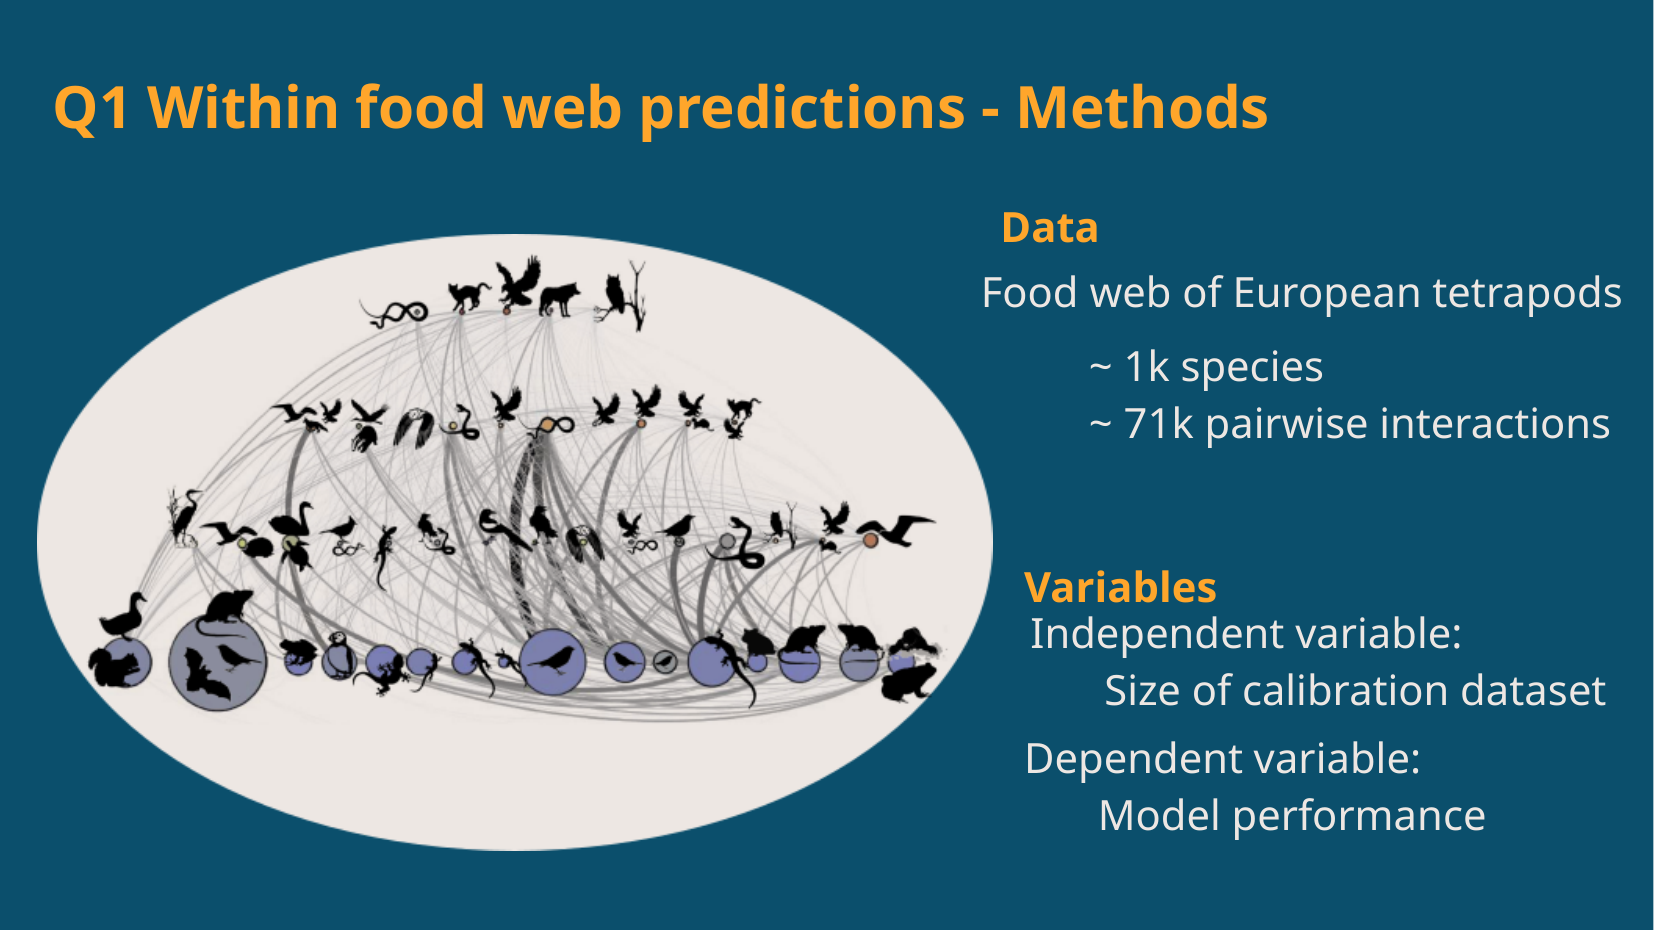

Q1 Within food web predictions - Methods
Data
Food web of European tetrapods
~ 1k species
~ 71k pairwise interactions
Variables
Independent variable:
	Size of calibration dataset
Dependent variable:
	Model performance